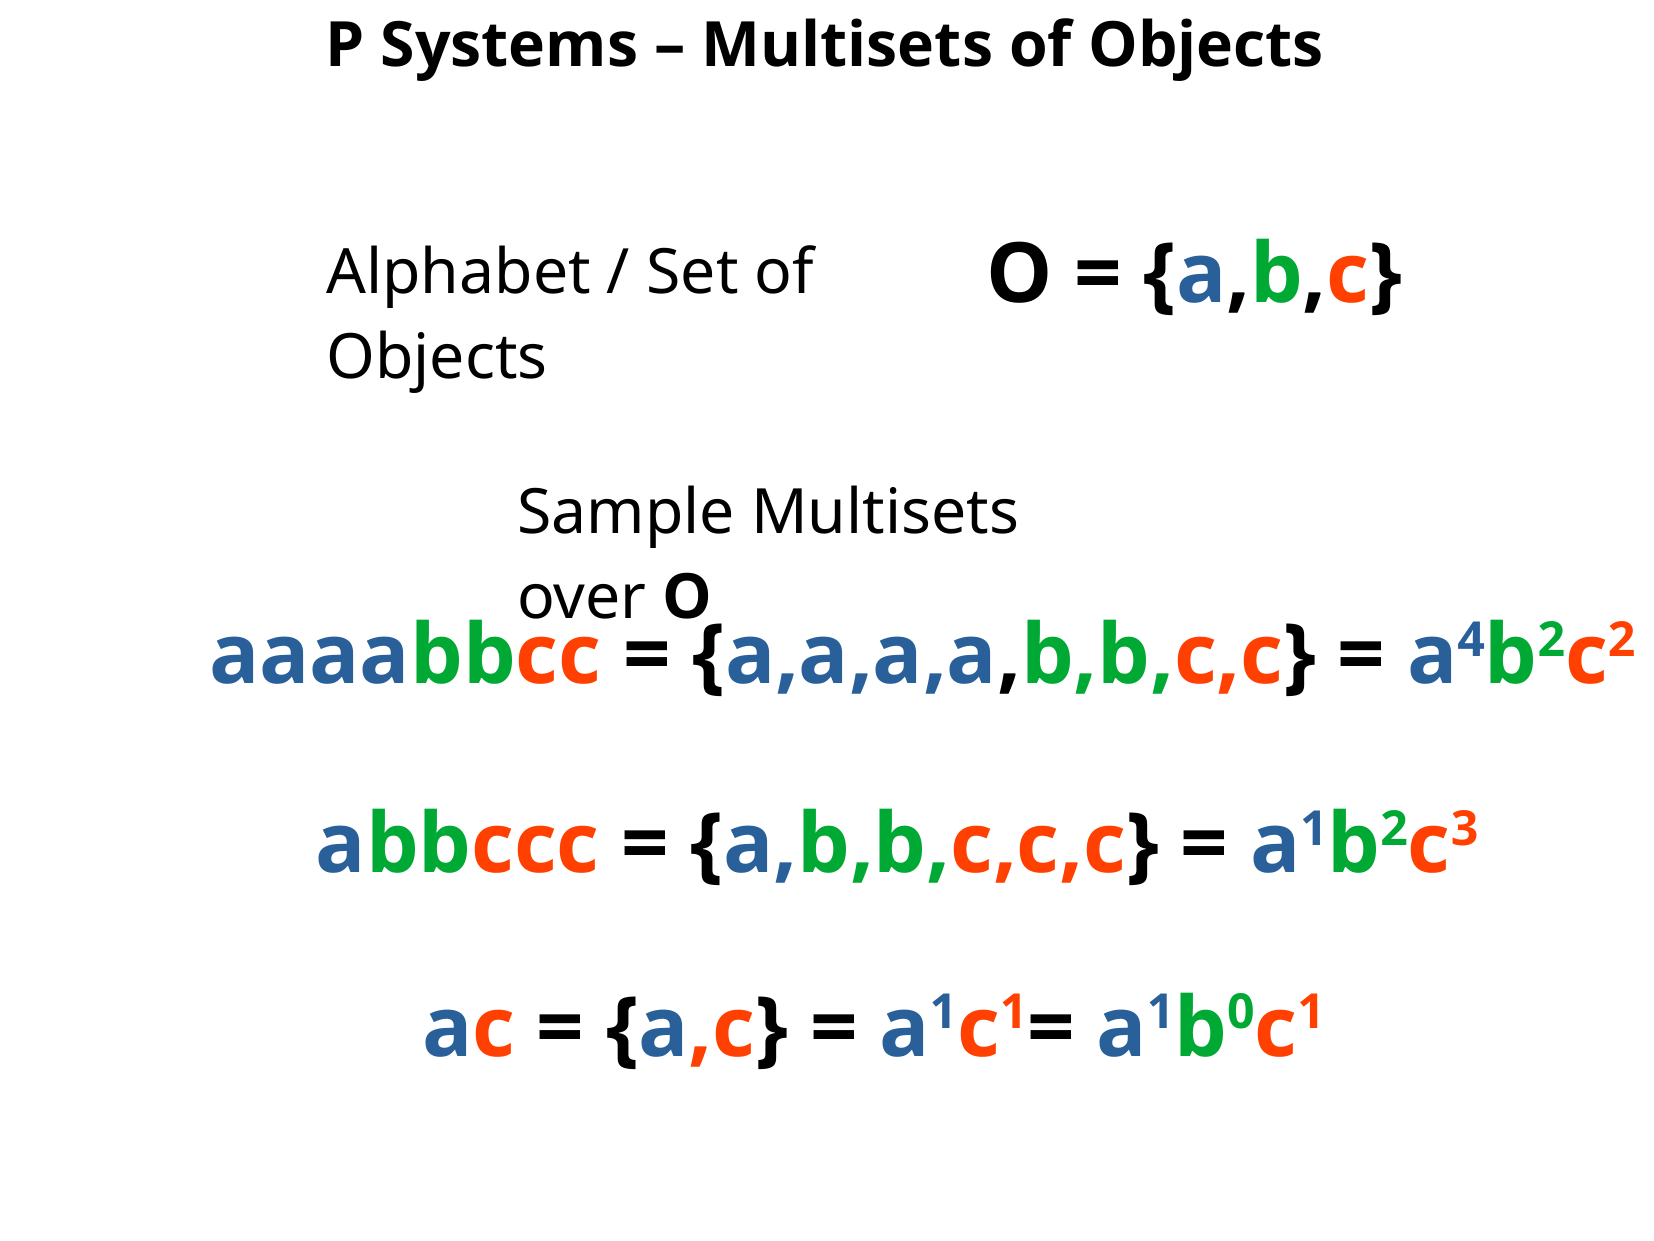

# P Systems – Multisets of Objects
O = {a,b,c}
Alphabet / Set of Objects
Sample Multisets over O
aaaabbcc = {a,a,a,a,b,b,c,c} = a4b2c2
abbccc = {a,b,b,c,c,c} = a1b2c3
ac = {a,c} = a1c1= a1b0c1